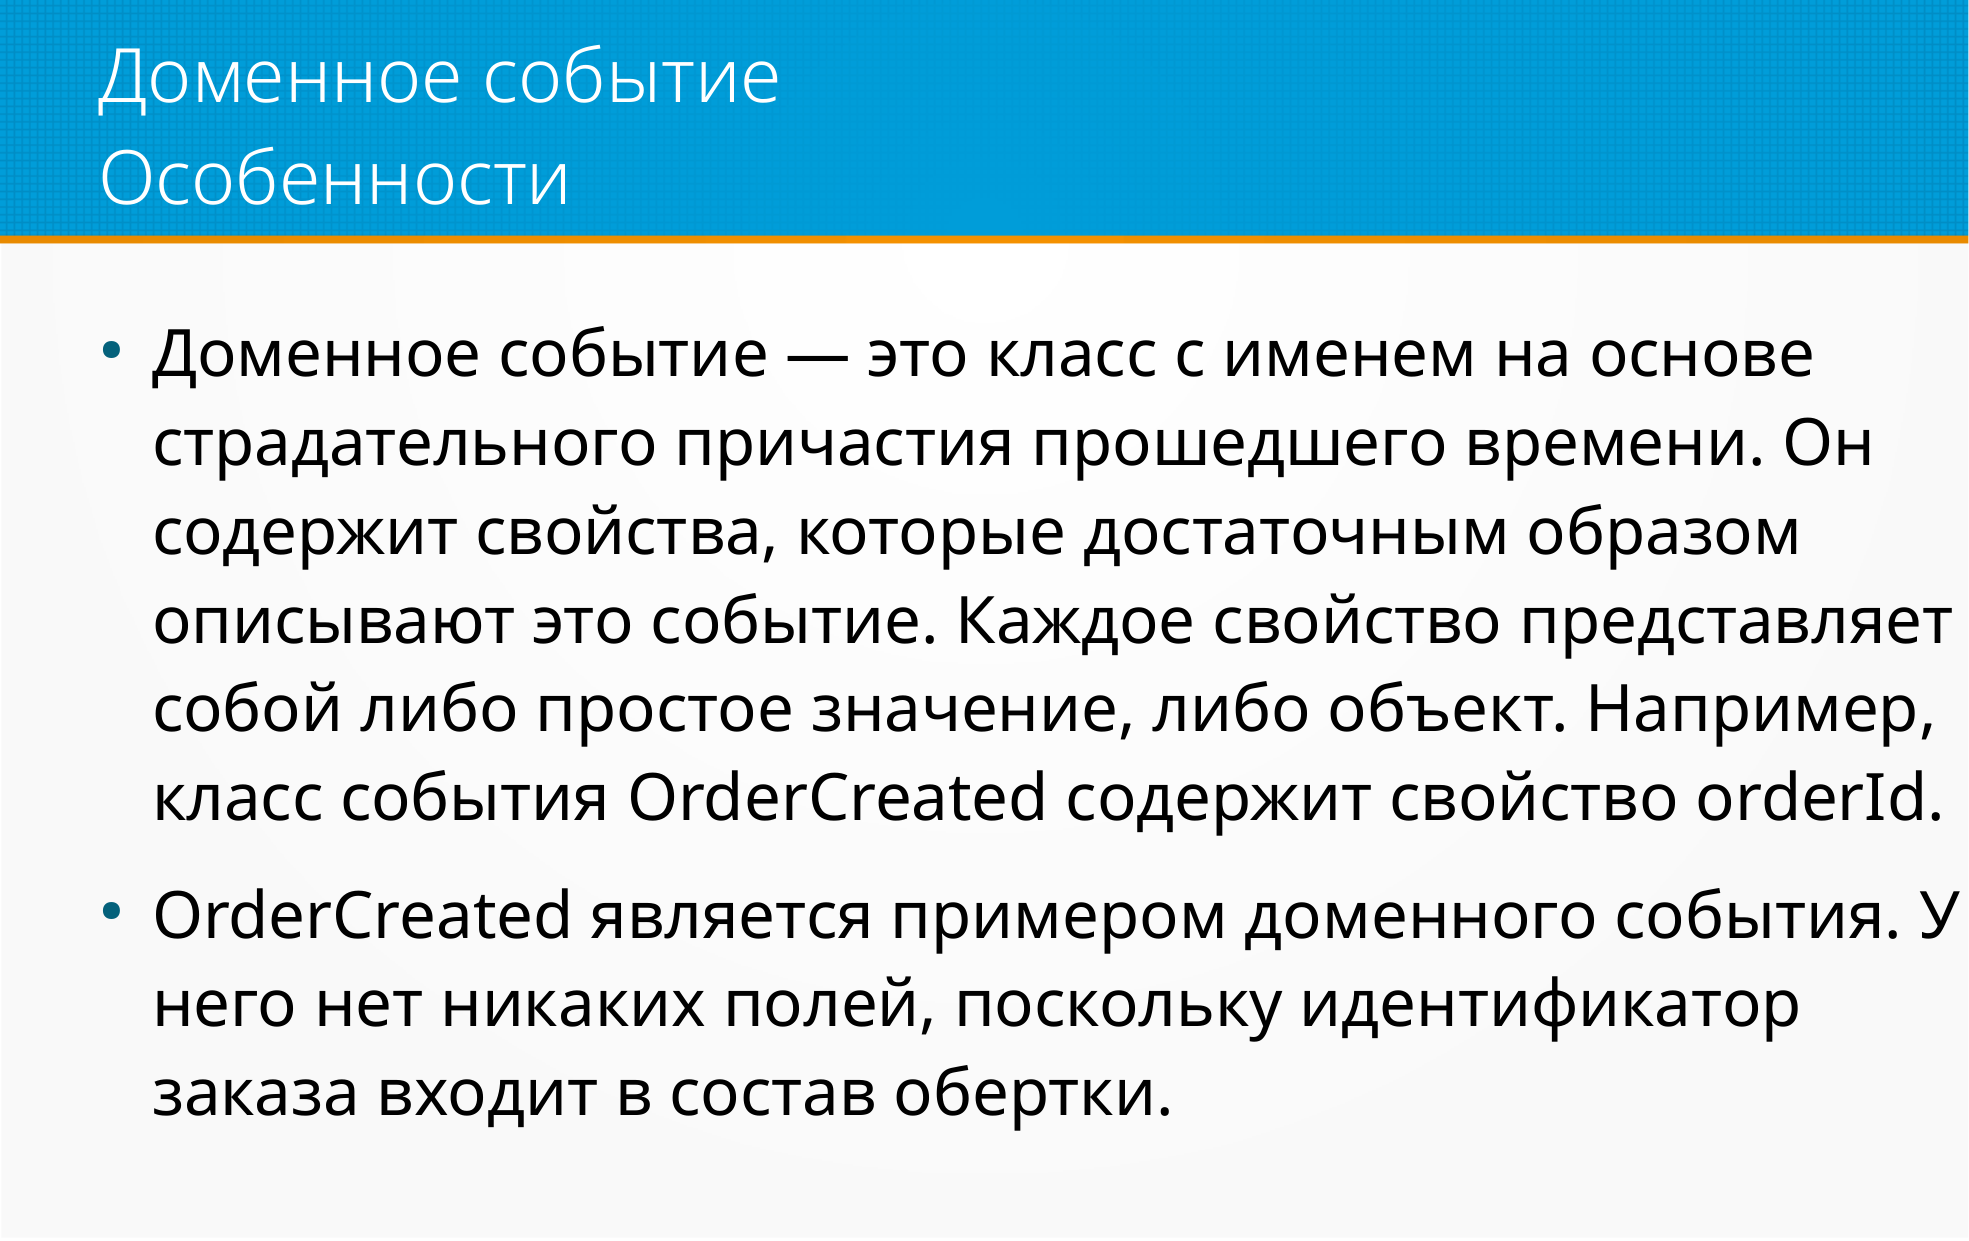

# Доменное событие Особенности
Доменное событие — это класс с именем на основе страдательного причастия прошедшего времени. Он содержит свойства, которые достаточным образом описывают это событие. Каждое свойство представляет собой либо простое значение, либо объект. Например, класс события OrderCreated содержит свойство orderId.
OrderCreated является примером доменного события. У него нет никаких полей, поскольку идентификатор заказа входит в состав обертки.